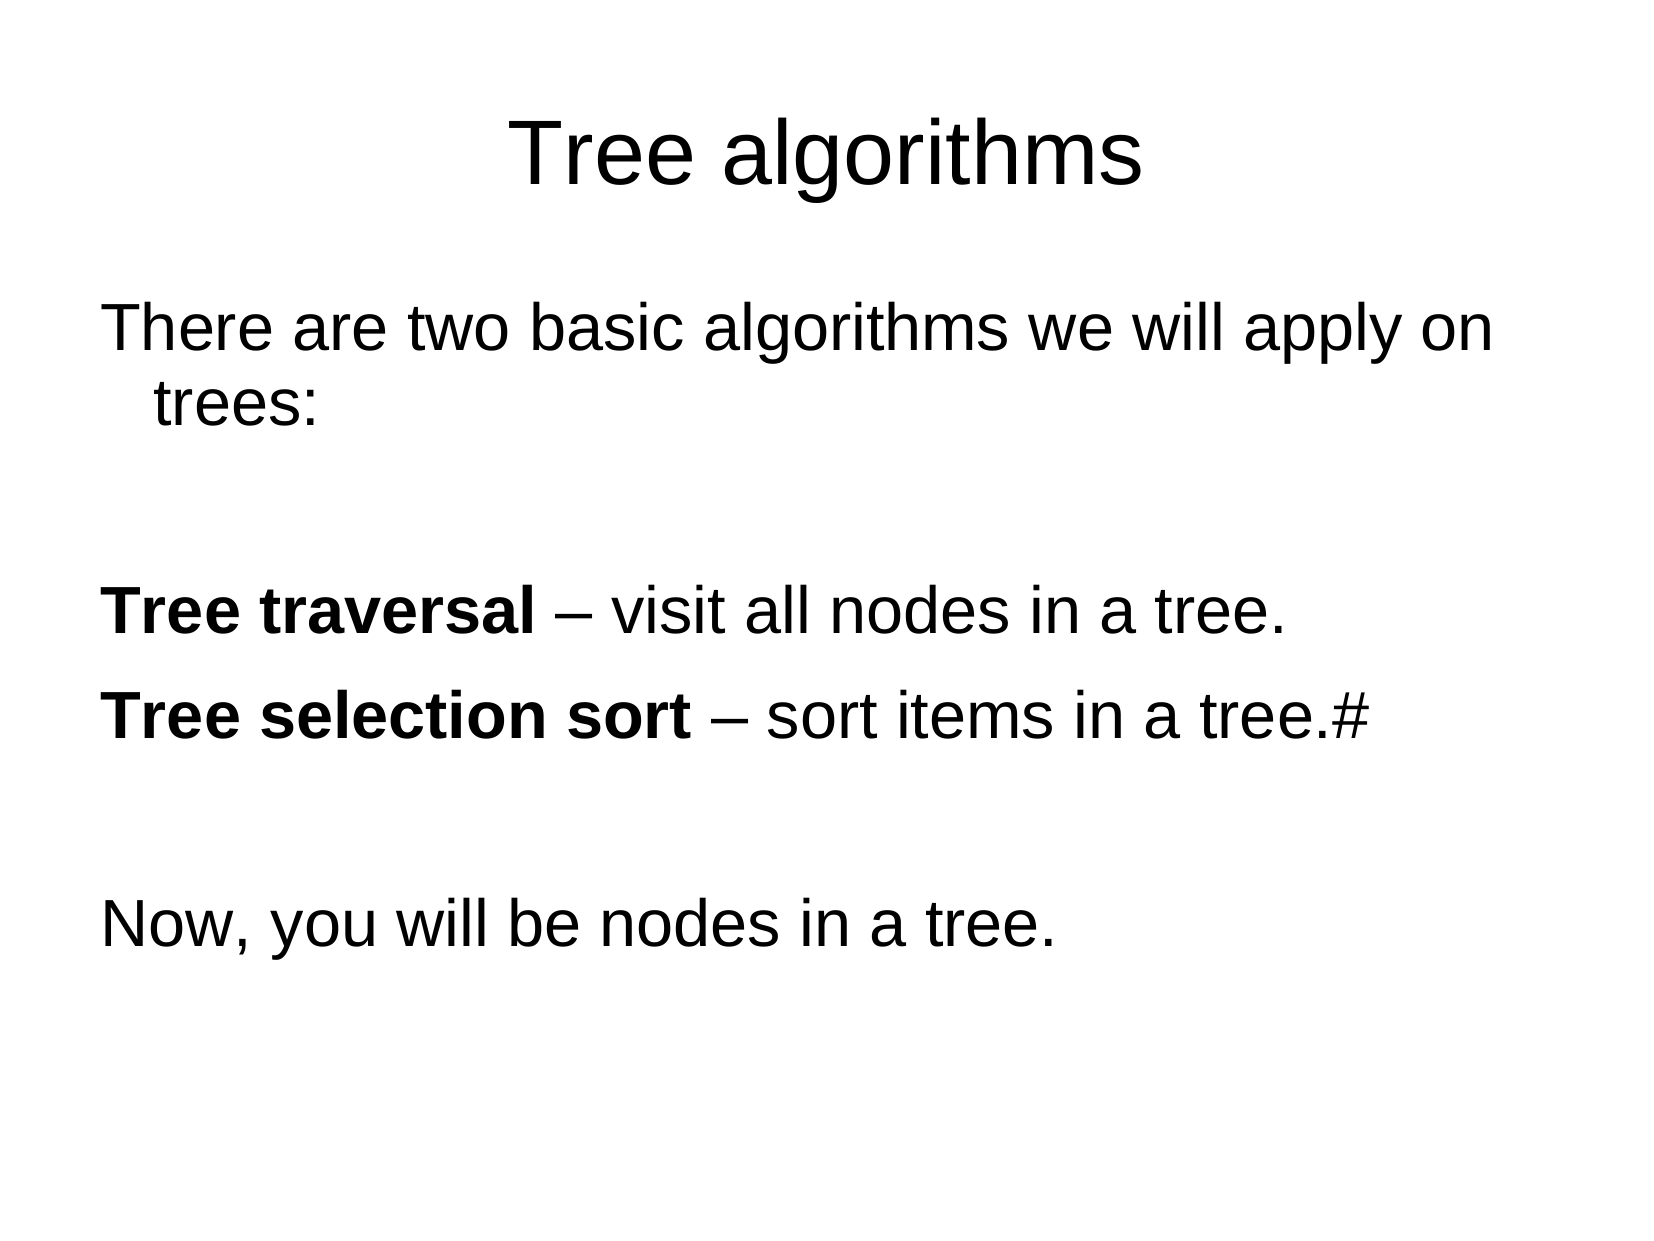

# Tree algorithms
There are two basic algorithms we will apply on trees:
Tree traversal – visit all nodes in a tree.
Tree selection sort – sort items in a tree.#
Now, you will be nodes in a tree.